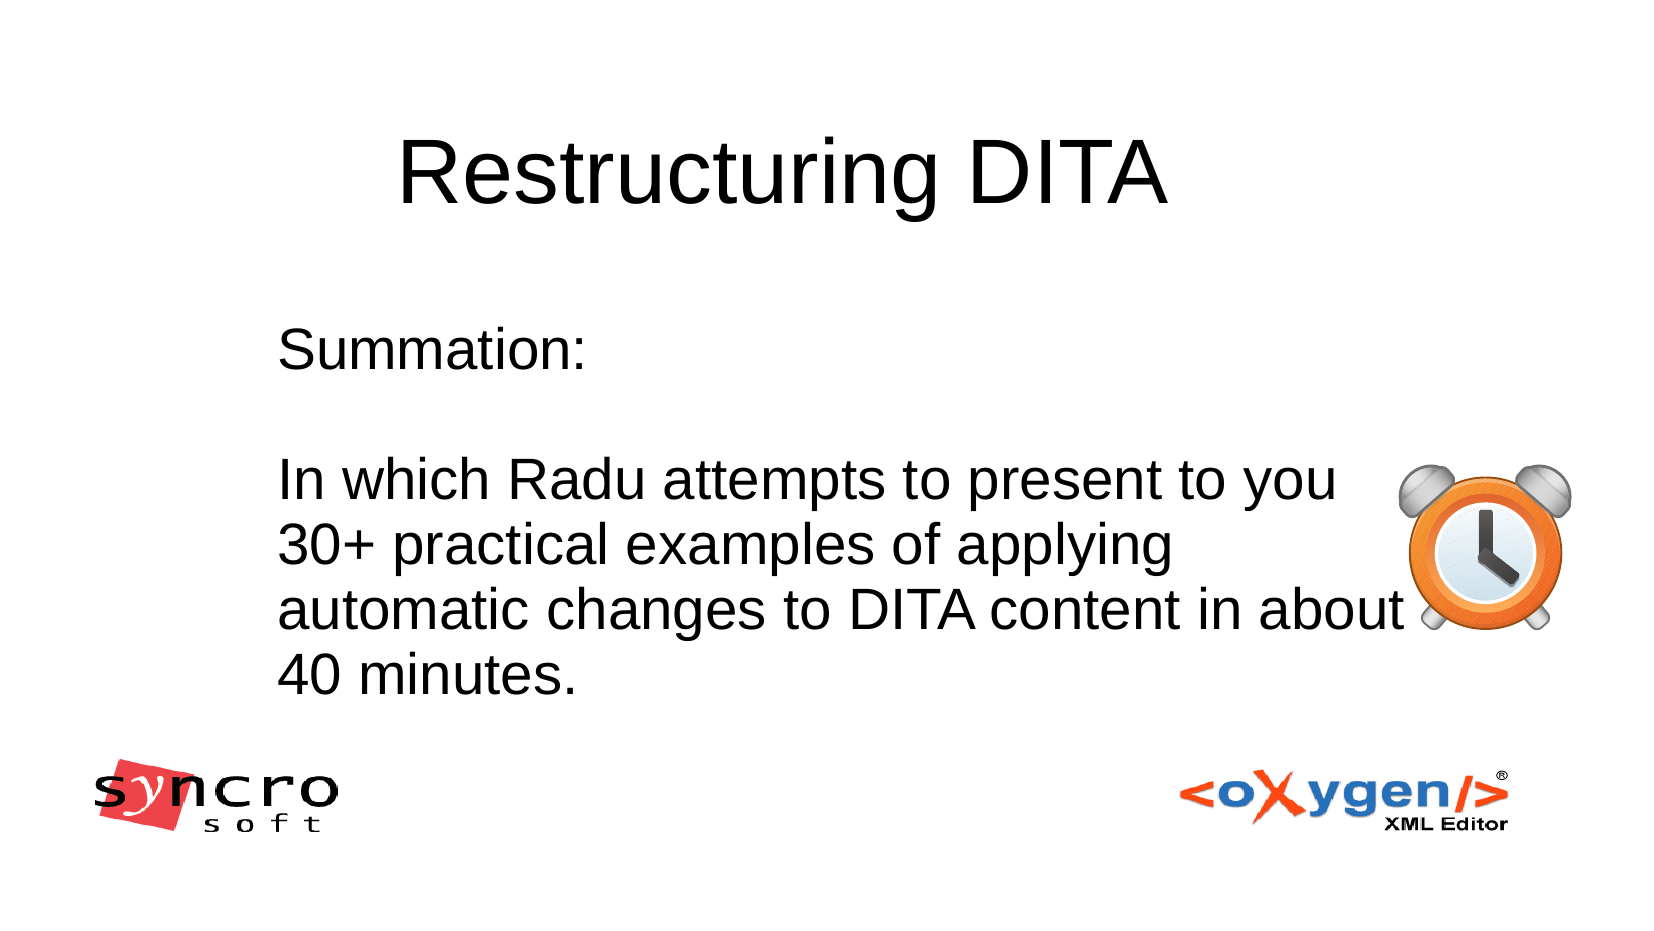

# Restructuring DITA
Summation:
In which Radu attempts to present to you 30+ practical examples of applying automatic changes to DITA content in about 40 minutes.